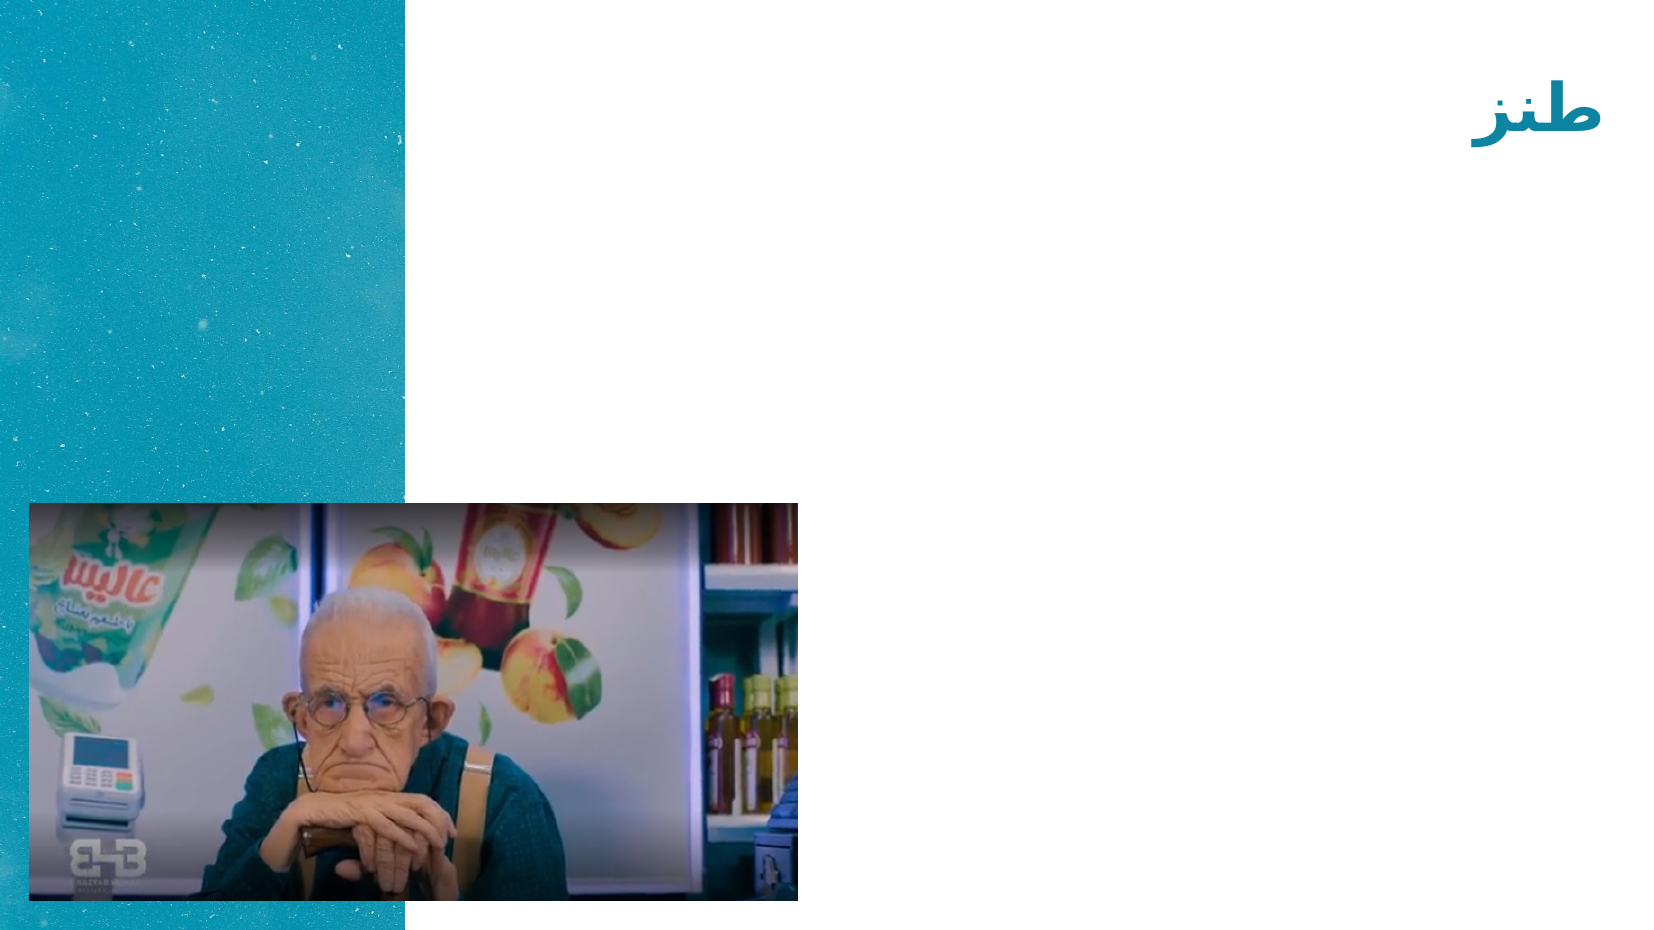

# طنز
‫روشی ‬‫قدرتمند‬ ‫برای‬ ‫قانع‬ ‫کردن‬ ‫مخاطب‬ ‫به‌شمار‬ ‫می‬ ‫رود‪ .‬‬‫بسیاری‬ ‫از‬ ‫پیام‬‌‫های‬‫ رسانه‬‌‫ای ‬‫از‬ ‫این‬ ‫شیوه استفاده می‌کنند تا توجه ‬‫ما‬ ‫را‬ ‫بیشتر‬ ‫به‬ ‫خود‬ ‫جلب‬ ‫کنند‪،‬‬ ‫و‬ ‫از‬ ‫این‬ ‫راه‬ ‫موجب‬ ‫شوند‬ ‫پیام‬ ‫آن‌ها‬ ‫با‬ احساسی خوب و ‫مفر‬‫ح‬‫ در‬ ‫ذهن‬ ‫ما‬ ‫همراه‬ ‫شود‪.‬‬ ‫هنگامی‬ ‫که ‬‫می‌خندیم‪،‬ ‬‫احساس‬ ‫خوبی‬ ‫داریم‪.‬‬ ‫بنابراین‪،‬‬ اگر آگاهی تبلیغاتی بتواند ما را بخنداند، می‌تواند ‫این احساس خوب را به محصول مورد نظرش در ذهن ما پیوند بزند‪.‬‬ ‫در‬ ‫نتیجه‪،‬‬ ‫هنگامی‬ ‫که ما‬ ‫در‬ ‫فروشگاهی‬ ‫به‬ ‫محصول‬ ‫مورد‬ ‫نظر‬ ‫آن‬ ‫پیام‬ ‫برخورد‬ ‫می‬‫کنیم‪ ،‬‬‫همان‬ ‫احساس‬ ‫نشاط‪،‬‬ ‫به‬ ‫خرید‬ ‫محصول‬ ‫آن‌ها‬ ‫منجر‬ ‫می‬ ‫شود‪.‬‬